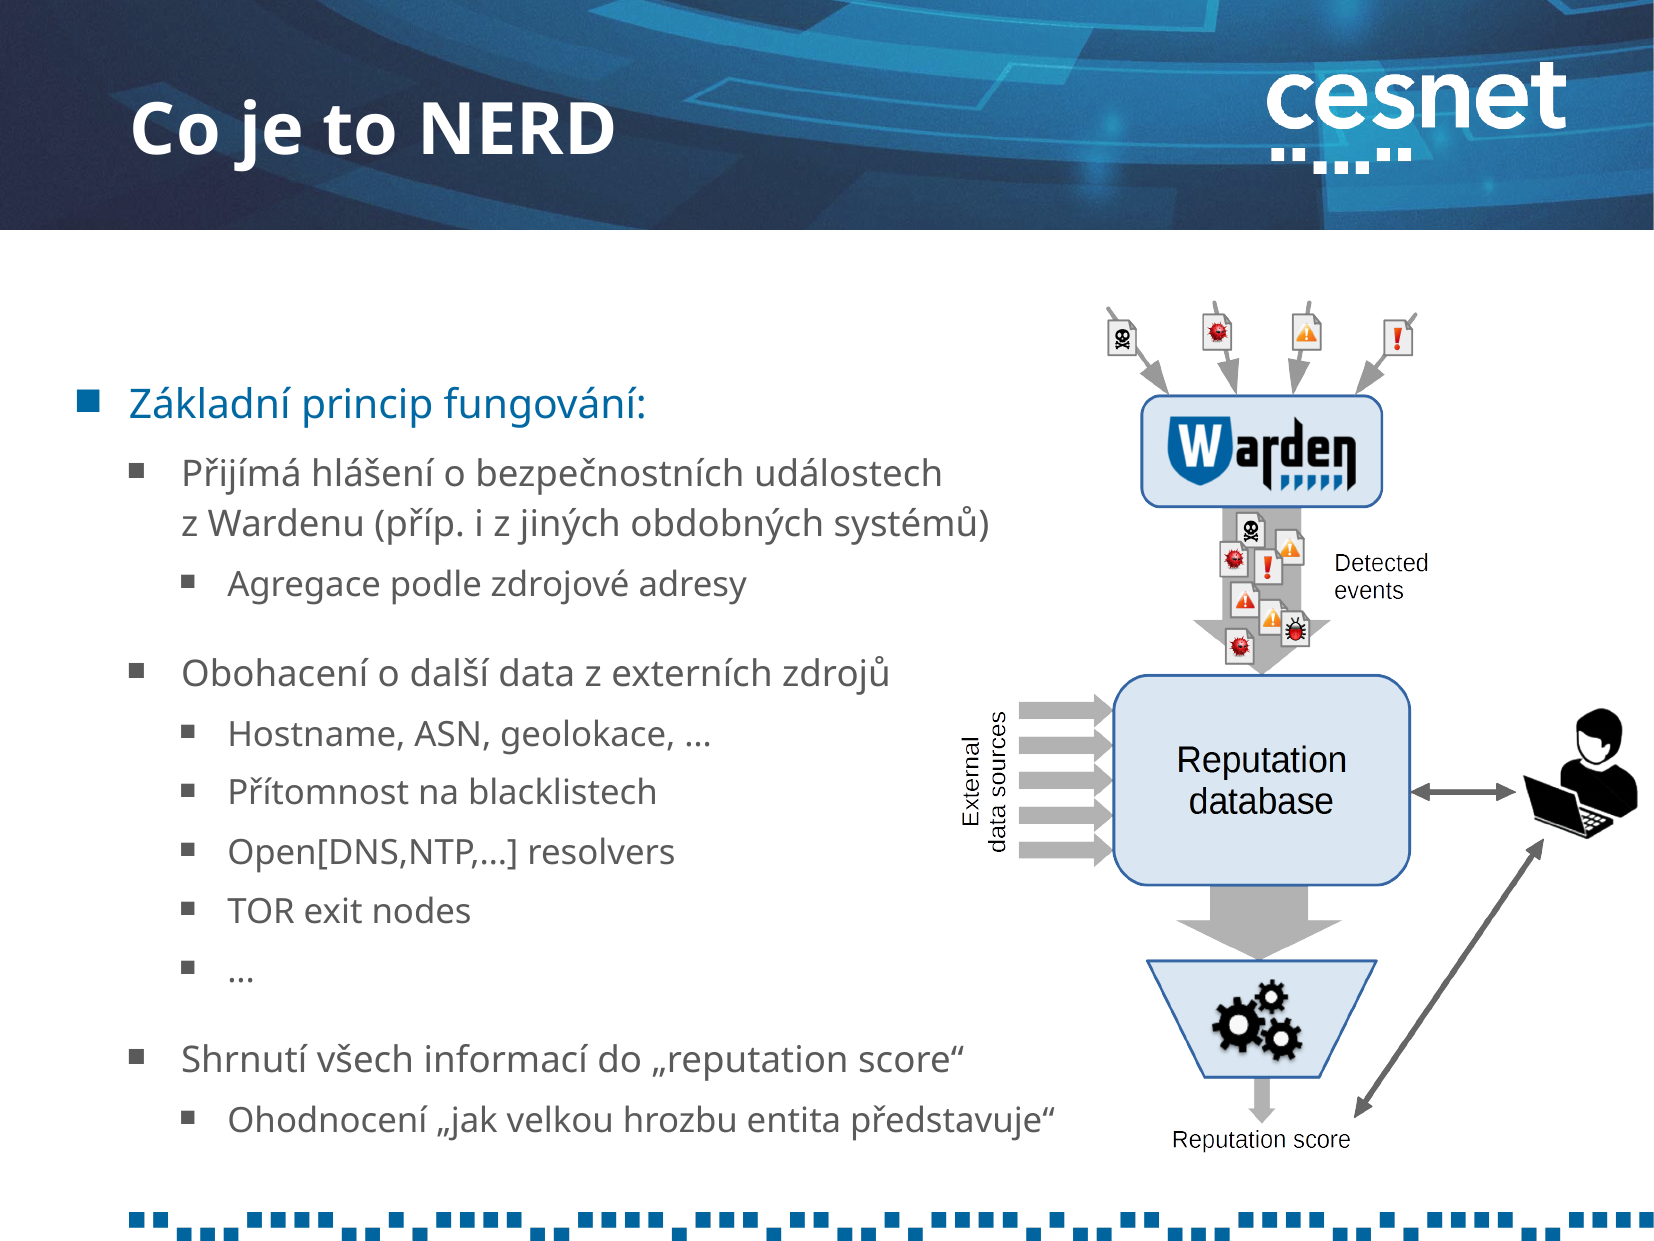

# Co je to NERD
Základní princip fungování:
Přijímá hlášení o bezpečnostních událostech
z Wardenu (příp. i z jiných obdobných systémů)
Agregace podle zdrojové adresy
Obohacení o další data z externích zdrojů
Hostname, ASN, geolokace, …
Přítomnost na blacklistech
Open[DNS,NTP,…] resolvers
TOR exit nodes
...
Shrnutí všech informací do „reputation score“
Ohodnocení „jak velkou hrozbu entita představuje“